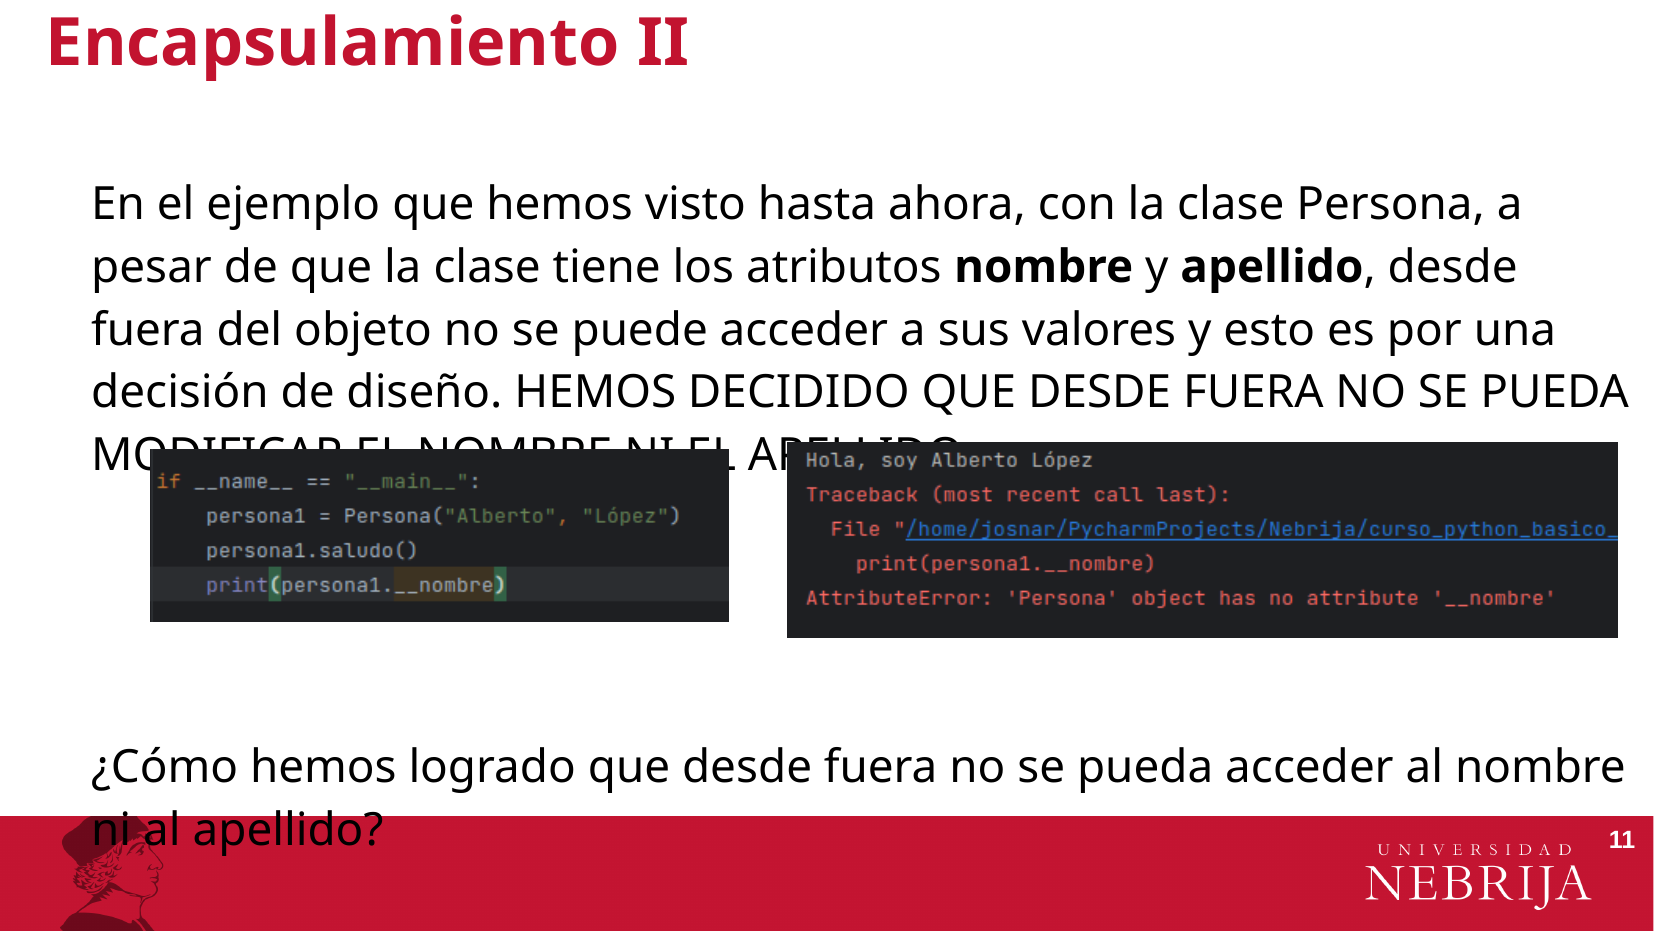

Encapsulamiento II
En el ejemplo que hemos visto hasta ahora, con la clase Persona, a pesar de que la clase tiene los atributos nombre y apellido, desde fuera del objeto no se puede acceder a sus valores y esto es por una decisión de diseño. HEMOS DECIDIDO QUE DESDE FUERA NO SE PUEDA MODIFICAR EL NOMBRE NI EL APELLIDO
¿Cómo hemos logrado que desde fuera no se pueda acceder al nombre ni al apellido?